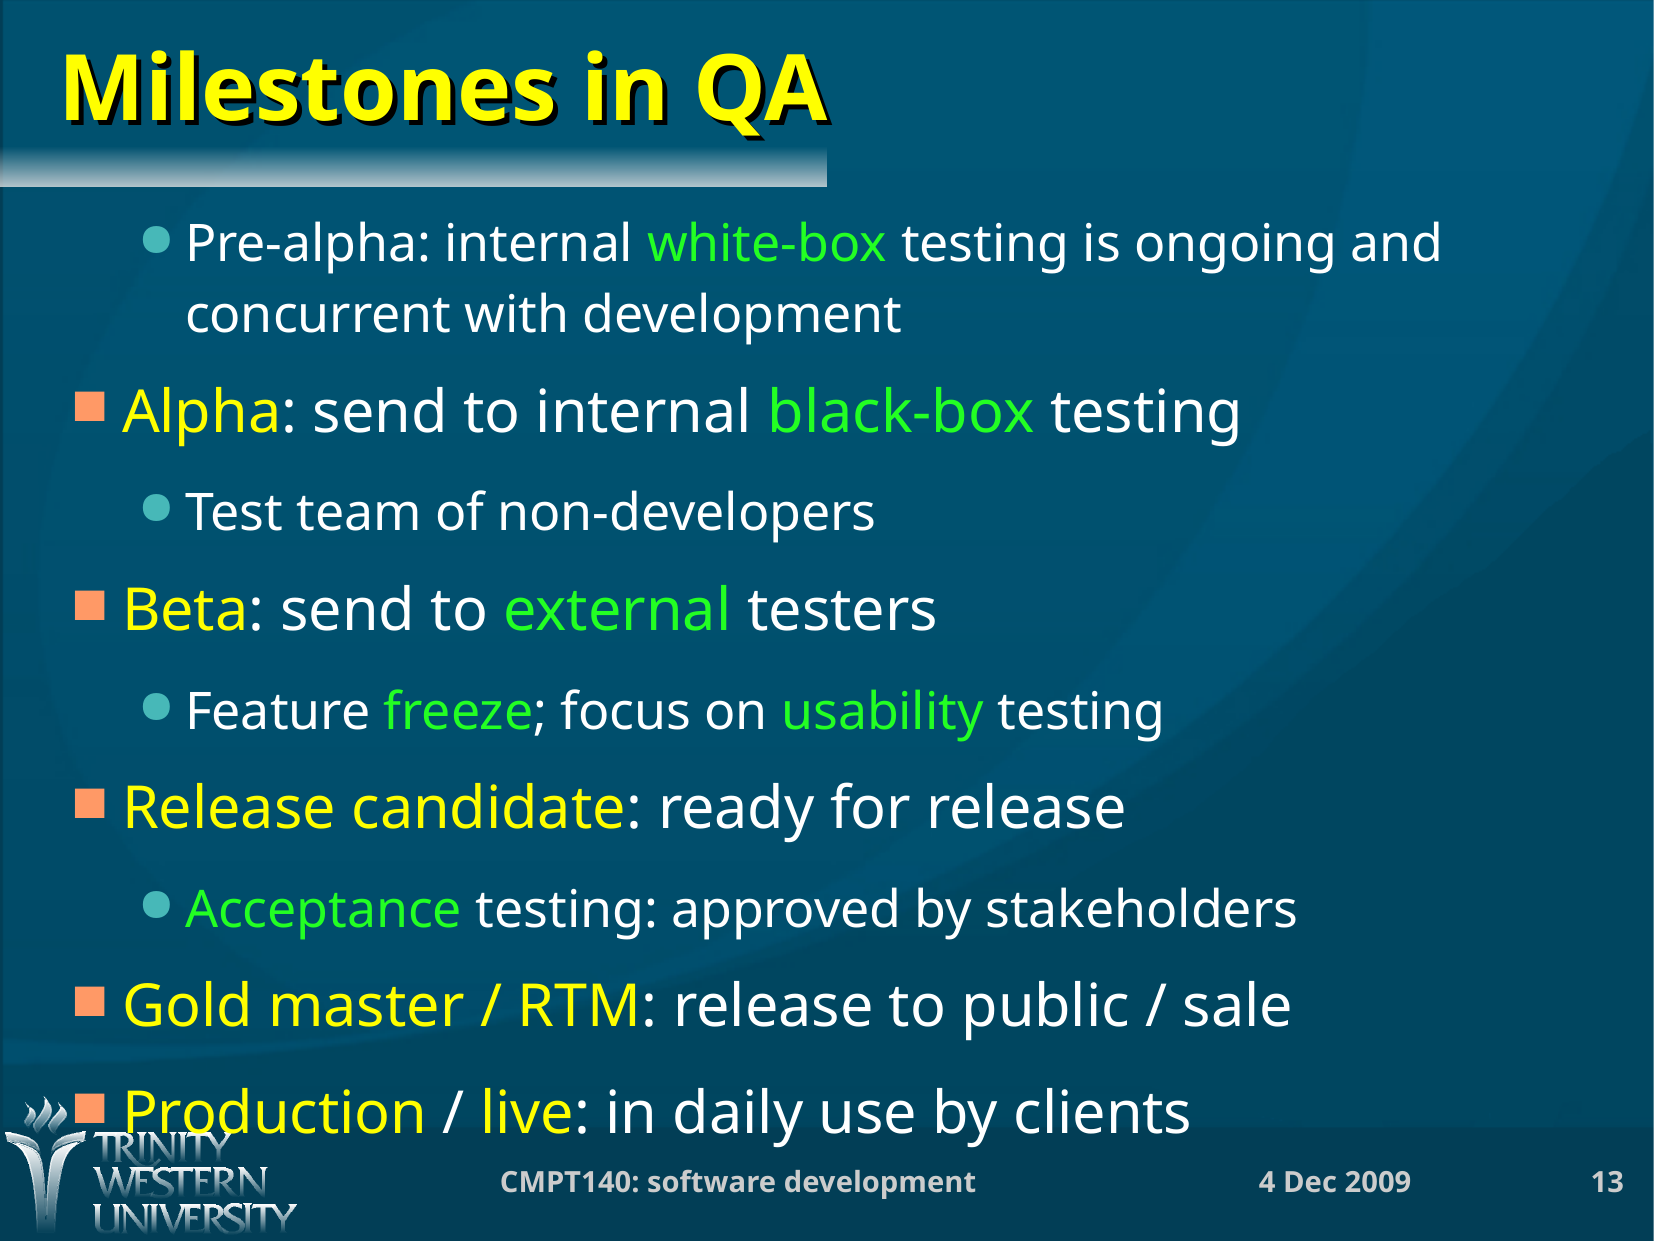

# Milestones in QA
Pre-alpha: internal white-box testing is ongoing and concurrent with development
Alpha: send to internal black-box testing
Test team of non-developers
Beta: send to external testers
Feature freeze; focus on usability testing
Release candidate: ready for release
Acceptance testing: approved by stakeholders
Gold master / RTM: release to public / sale
Production / live: in daily use by clients
CMPT140: software development
4 Dec 2009
13